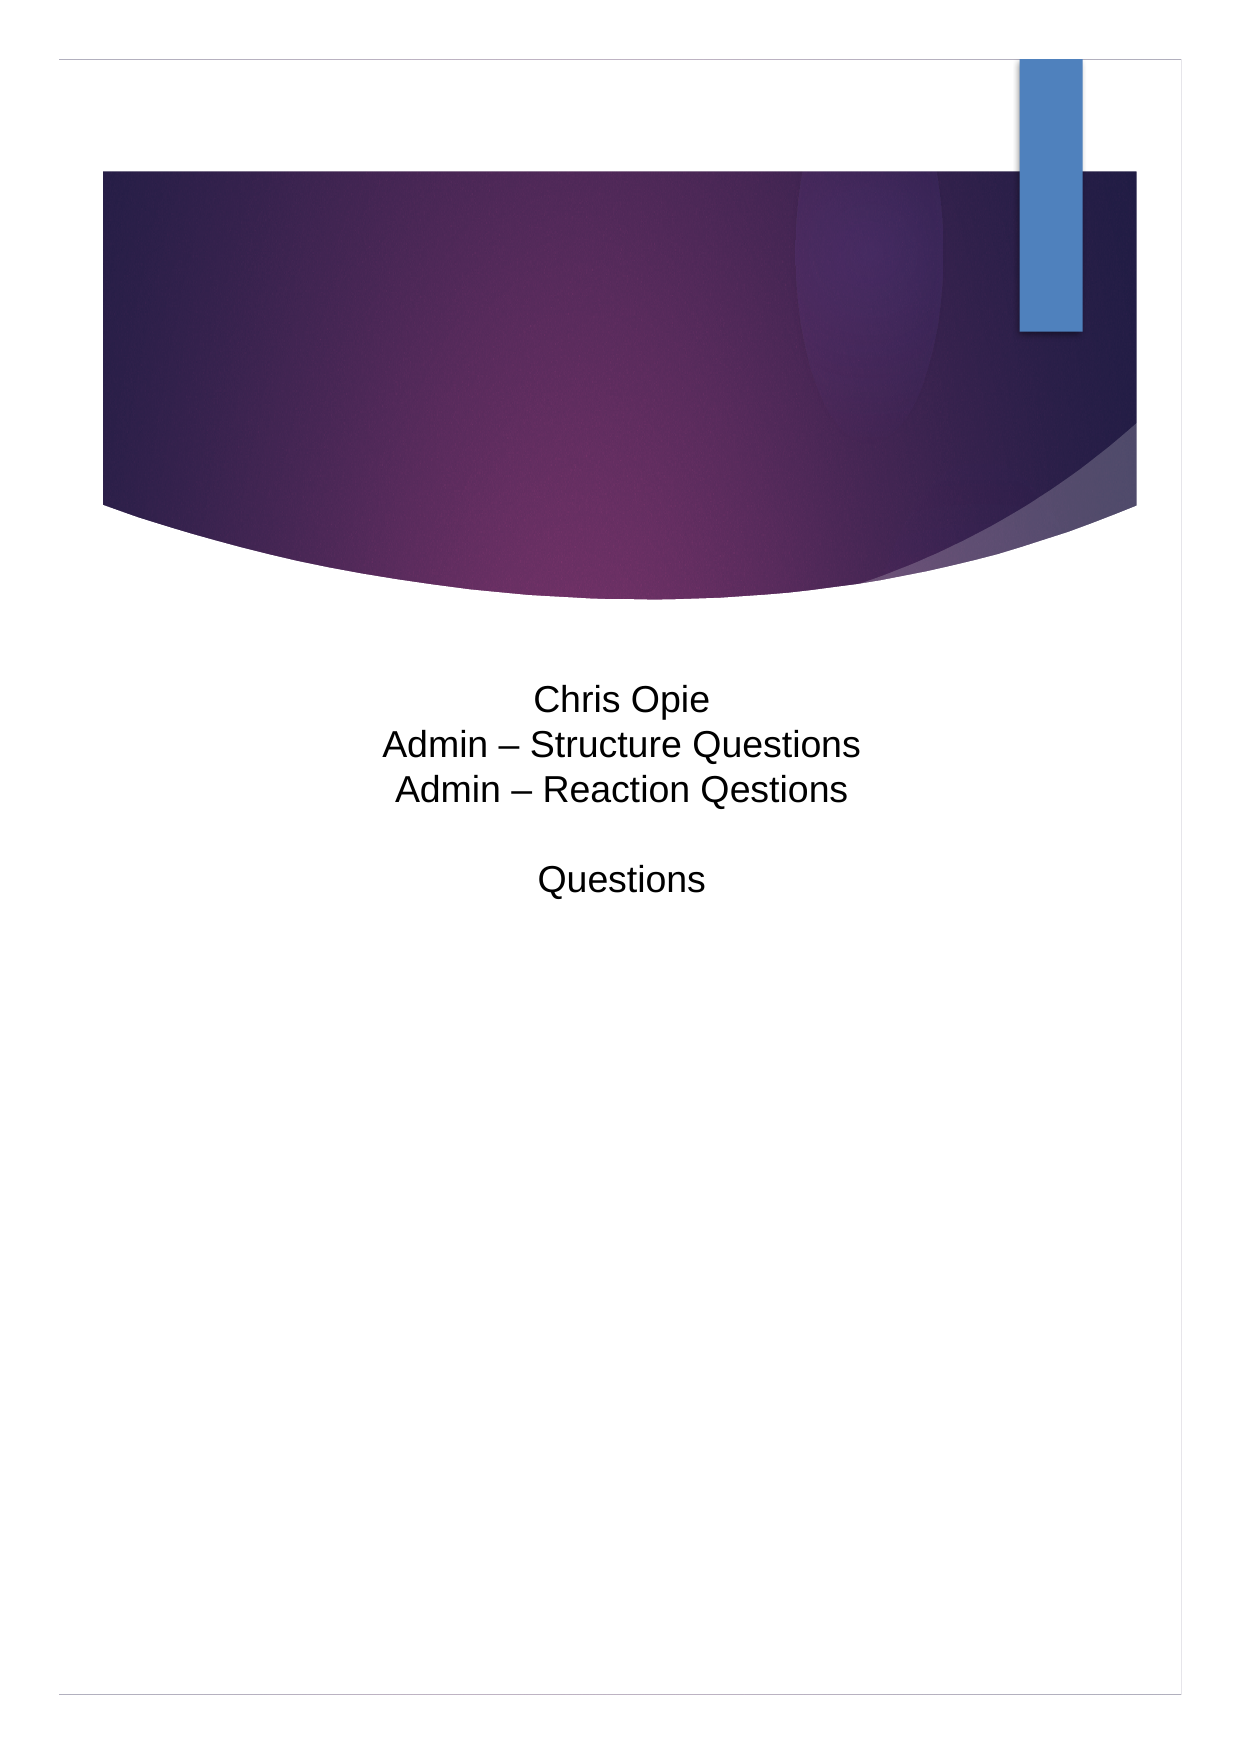

Chris Opie
Admin – Structure Questions
Admin – Reaction Qestions
Questions